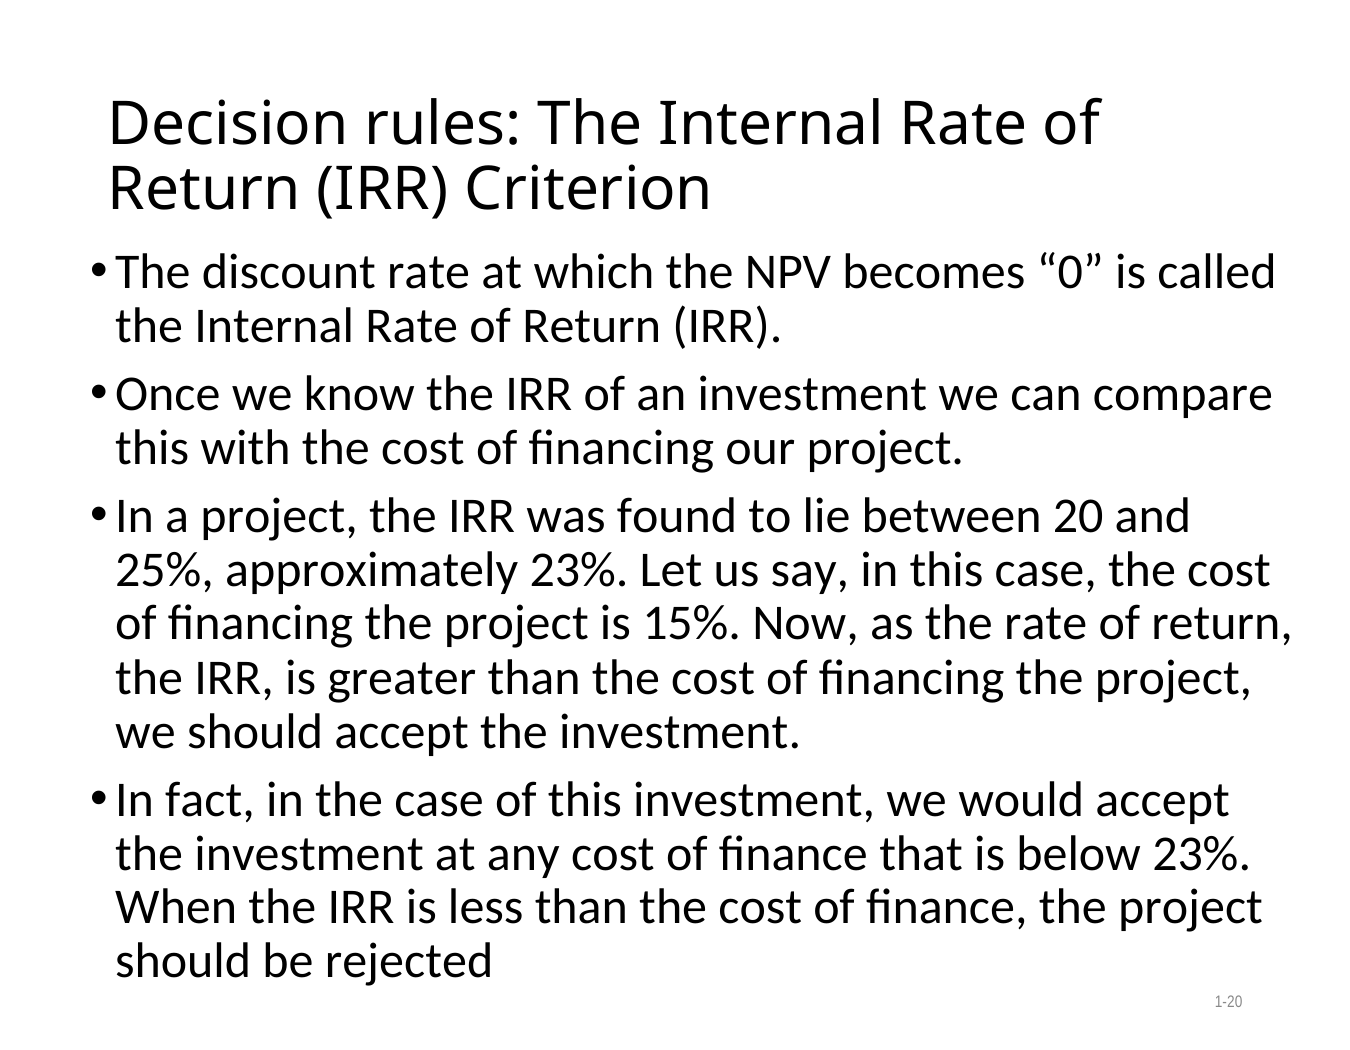

# Decision rules: The Internal Rate of Return (IRR) Criterion
The discount rate at which the NPV becomes “0” is called the Internal Rate of Return (IRR).
Once we know the IRR of an investment we can compare this with the cost of financing our project.
In a project, the IRR was found to lie between 20 and 25%, approximately 23%. Let us say, in this case, the cost of financing the project is 15%. Now, as the rate of return, the IRR, is greater than the cost of financing the project, we should accept the investment.
In fact, in the case of this investment, we would accept the investment at any cost of finance that is below 23%. When the IRR is less than the cost of finance, the project should be rejected